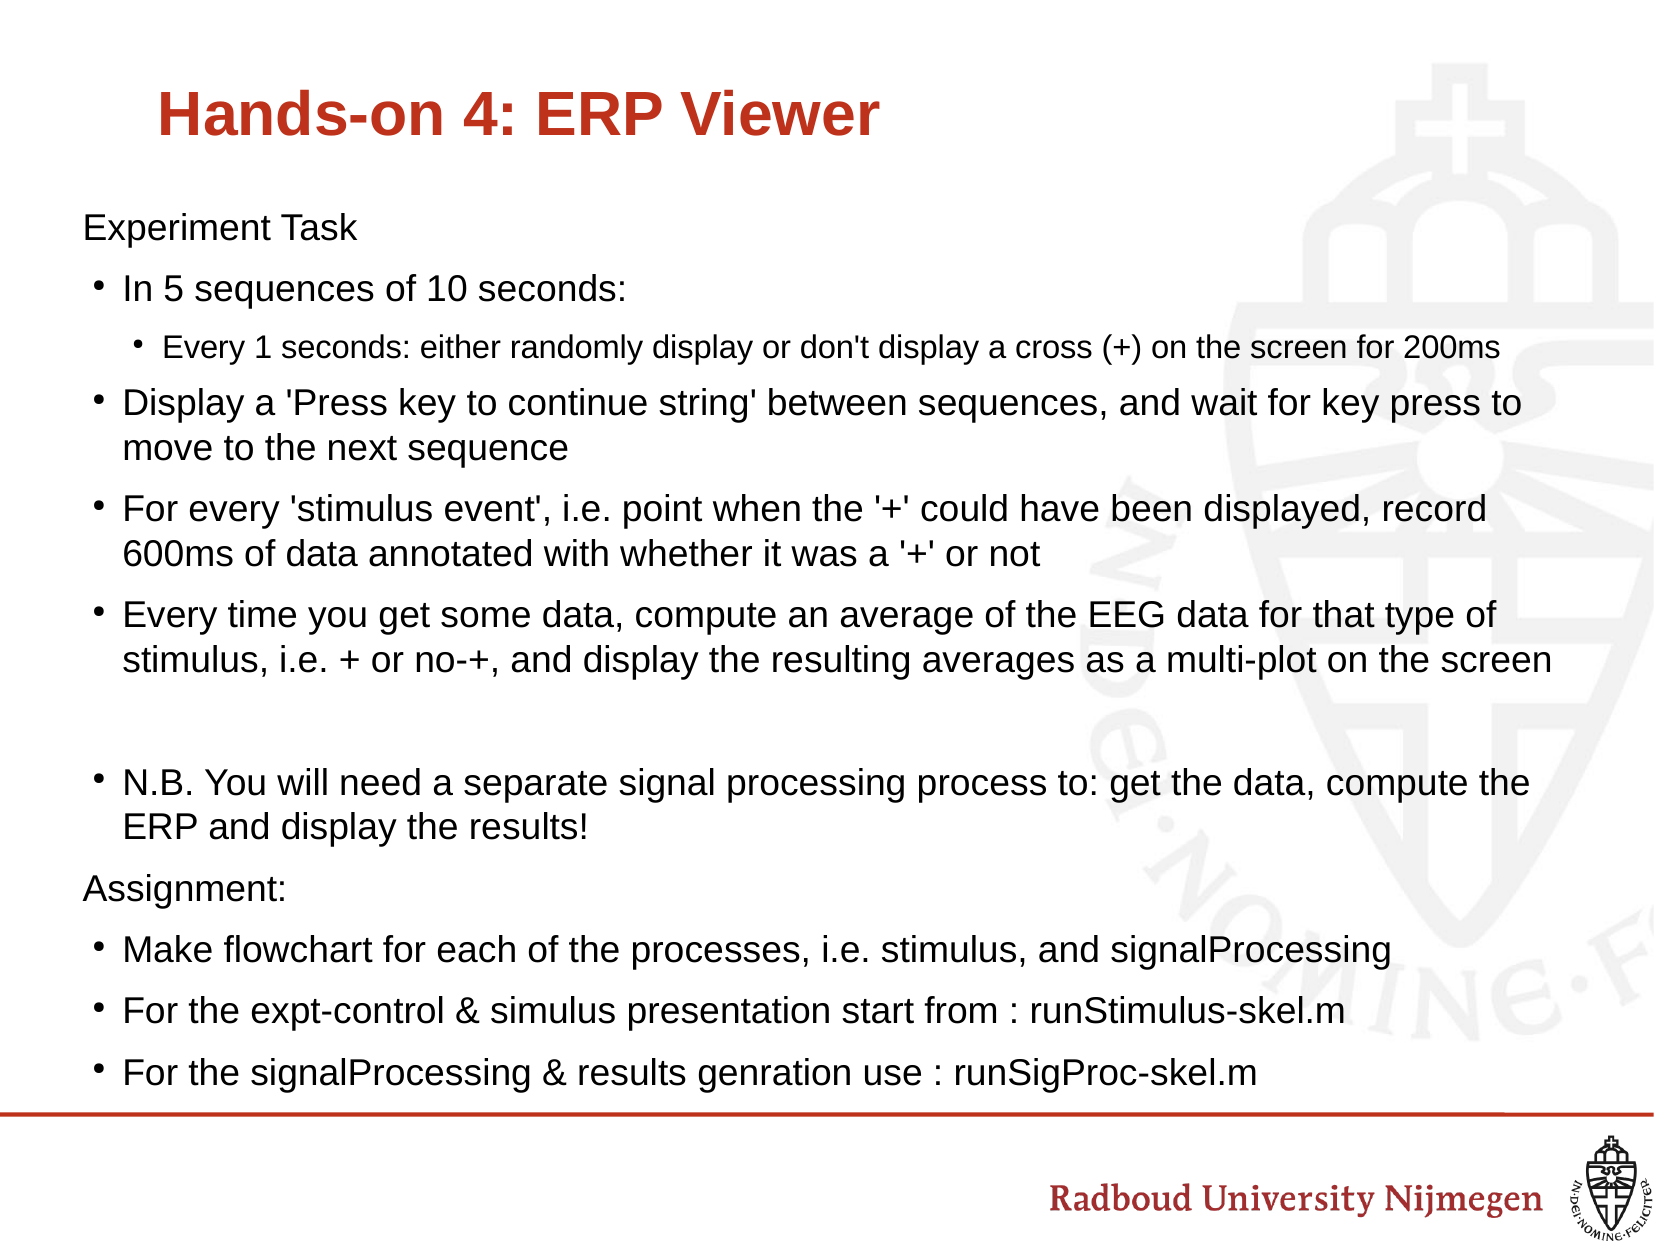

Hands-on 4: ERP Viewer
# Experiment Task
In 5 sequences of 10 seconds:
Every 1 seconds: either randomly display or don't display a cross (+) on the screen for 200ms
Display a 'Press key to continue string' between sequences, and wait for key press to move to the next sequence
For every 'stimulus event', i.e. point when the '+' could have been displayed, record 600ms of data annotated with whether it was a '+' or not
Every time you get some data, compute an average of the EEG data for that type of stimulus, i.e. + or no-+, and display the resulting averages as a multi-plot on the screen
N.B. You will need a separate signal processing process to: get the data, compute the ERP and display the results!
Assignment:
Make flowchart for each of the processes, i.e. stimulus, and signalProcessing
For the expt-control & simulus presentation start from : runStimulus-skel.m
For the signalProcessing & results genration use : runSigProc-skel.m